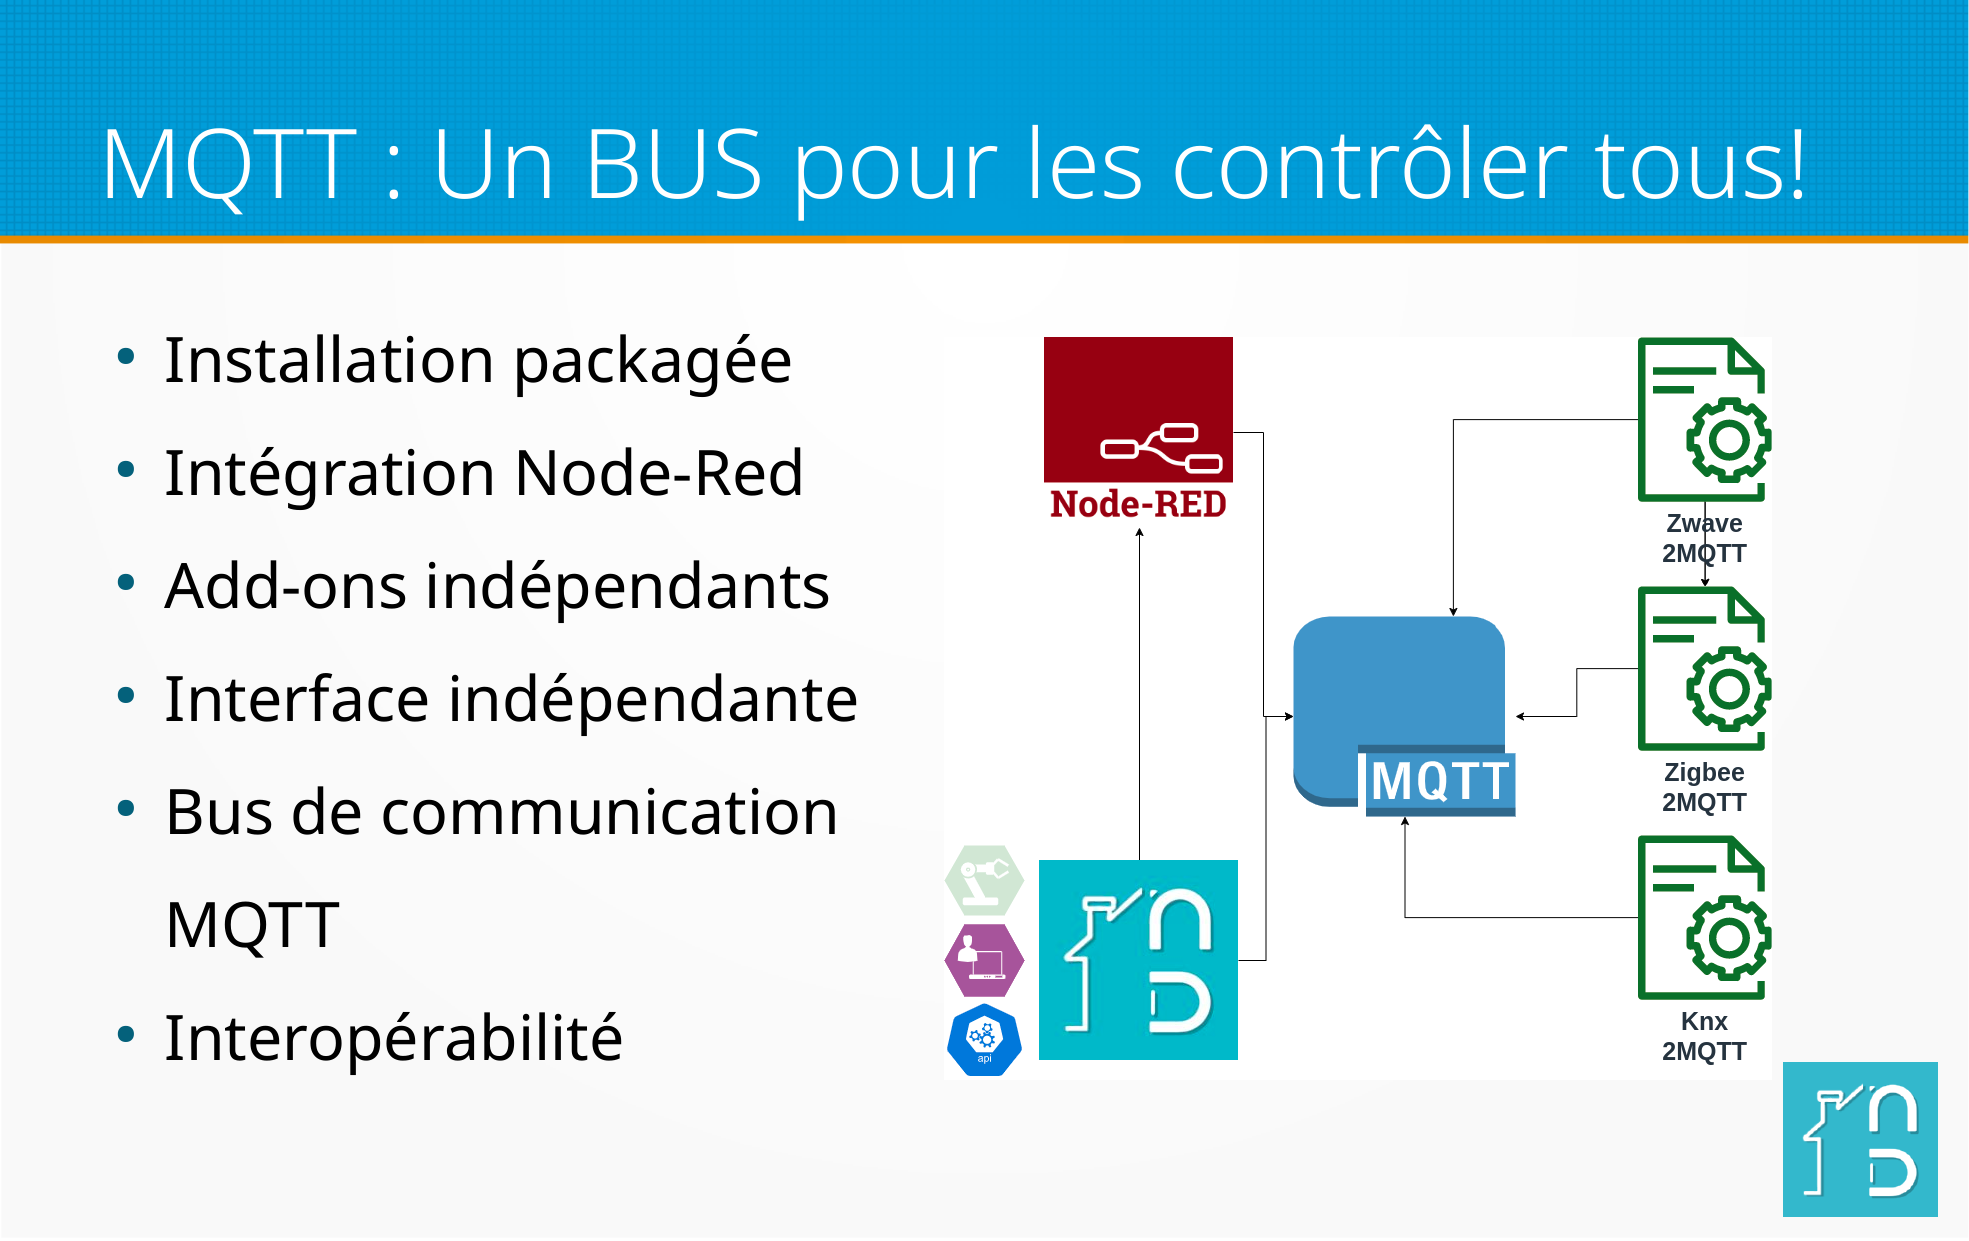

# MQTT : Un BUS pour les contrôler tous!
Installation packagée
Intégration Node-Red
Add-ons indépendants
Interface indépendante
Bus de communication
MQTT
Interopérabilité